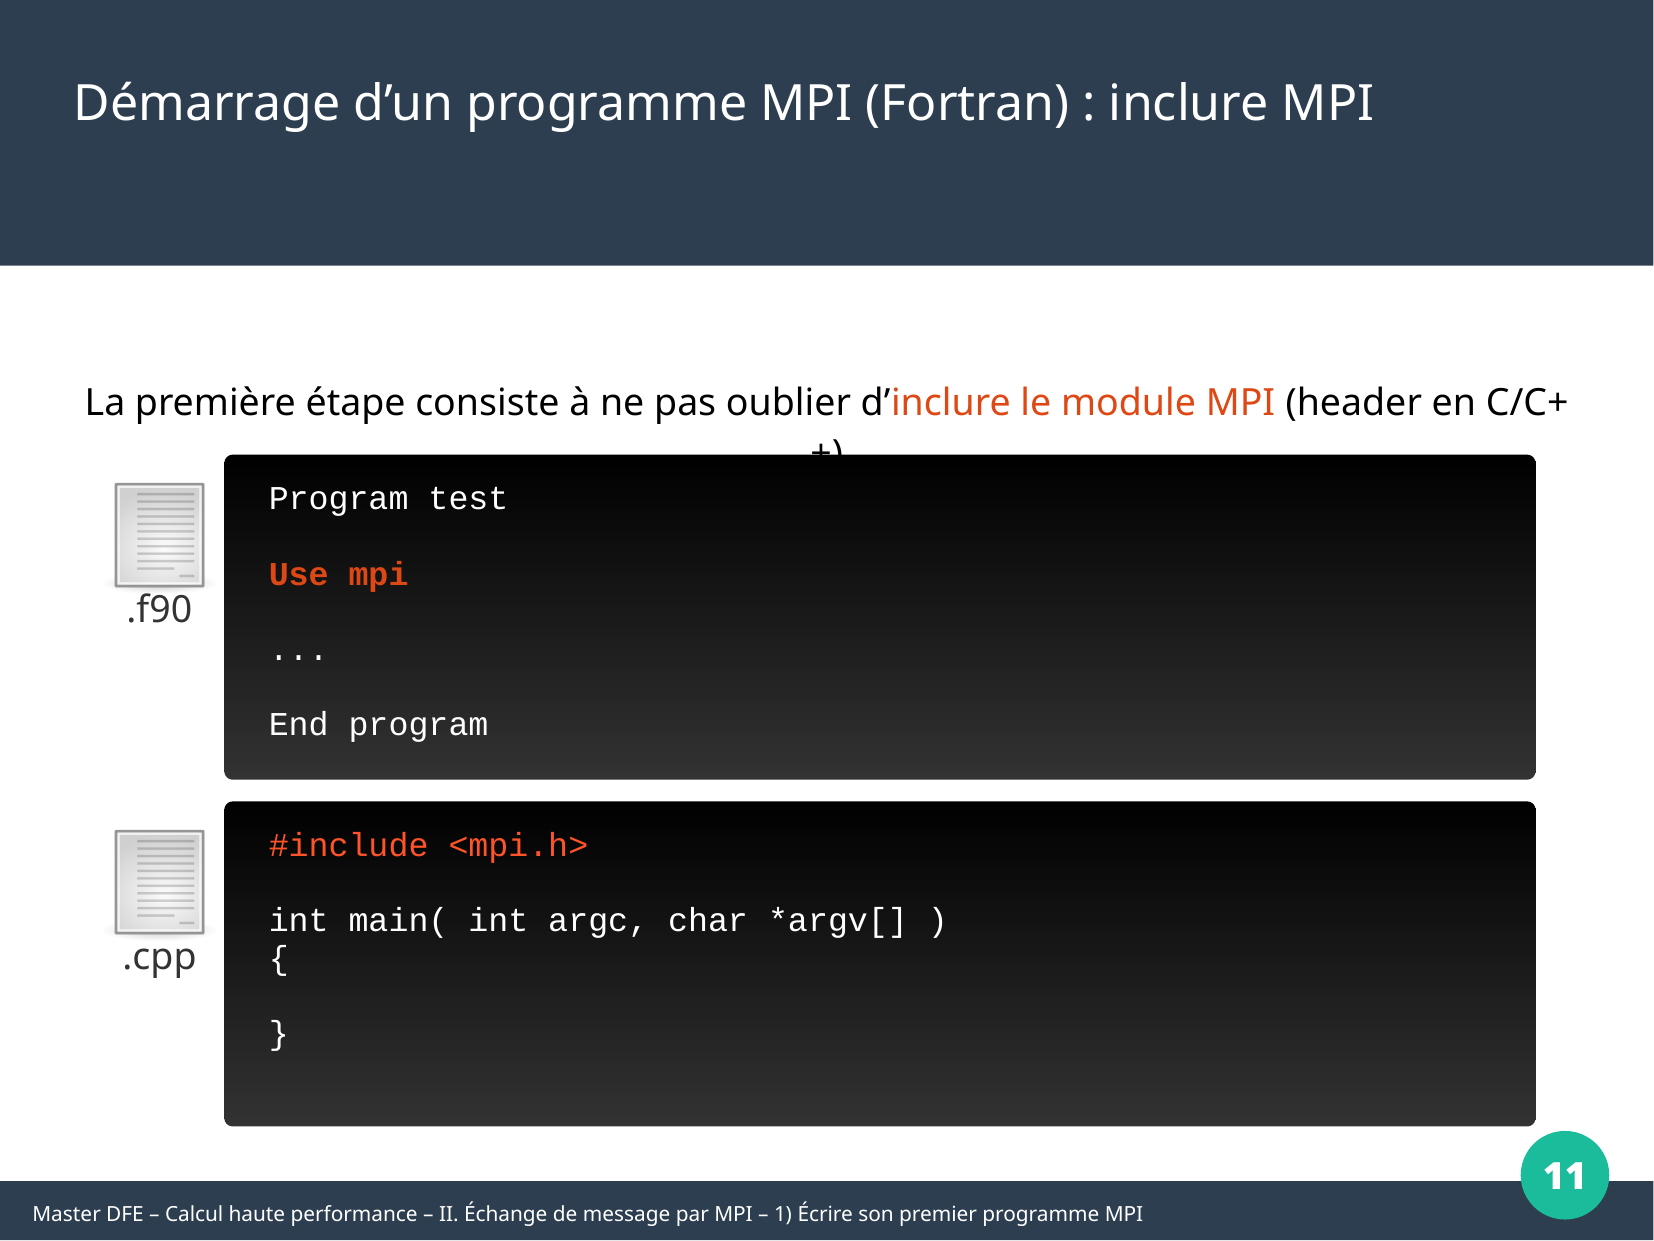

Démarrage d’un programme MPI (Fortran) : inclure MPI
La première étape consiste à ne pas oublier d’inclure le module MPI (header en C/C++)
Program test
Use mpi
...
End program
.f90
#include <mpi.h>
int main( int argc, char *argv[] )
{
}
.cpp
11
Master DFE – Calcul haute performance – II. Échange de message par MPI – 1) Écrire son premier programme MPI